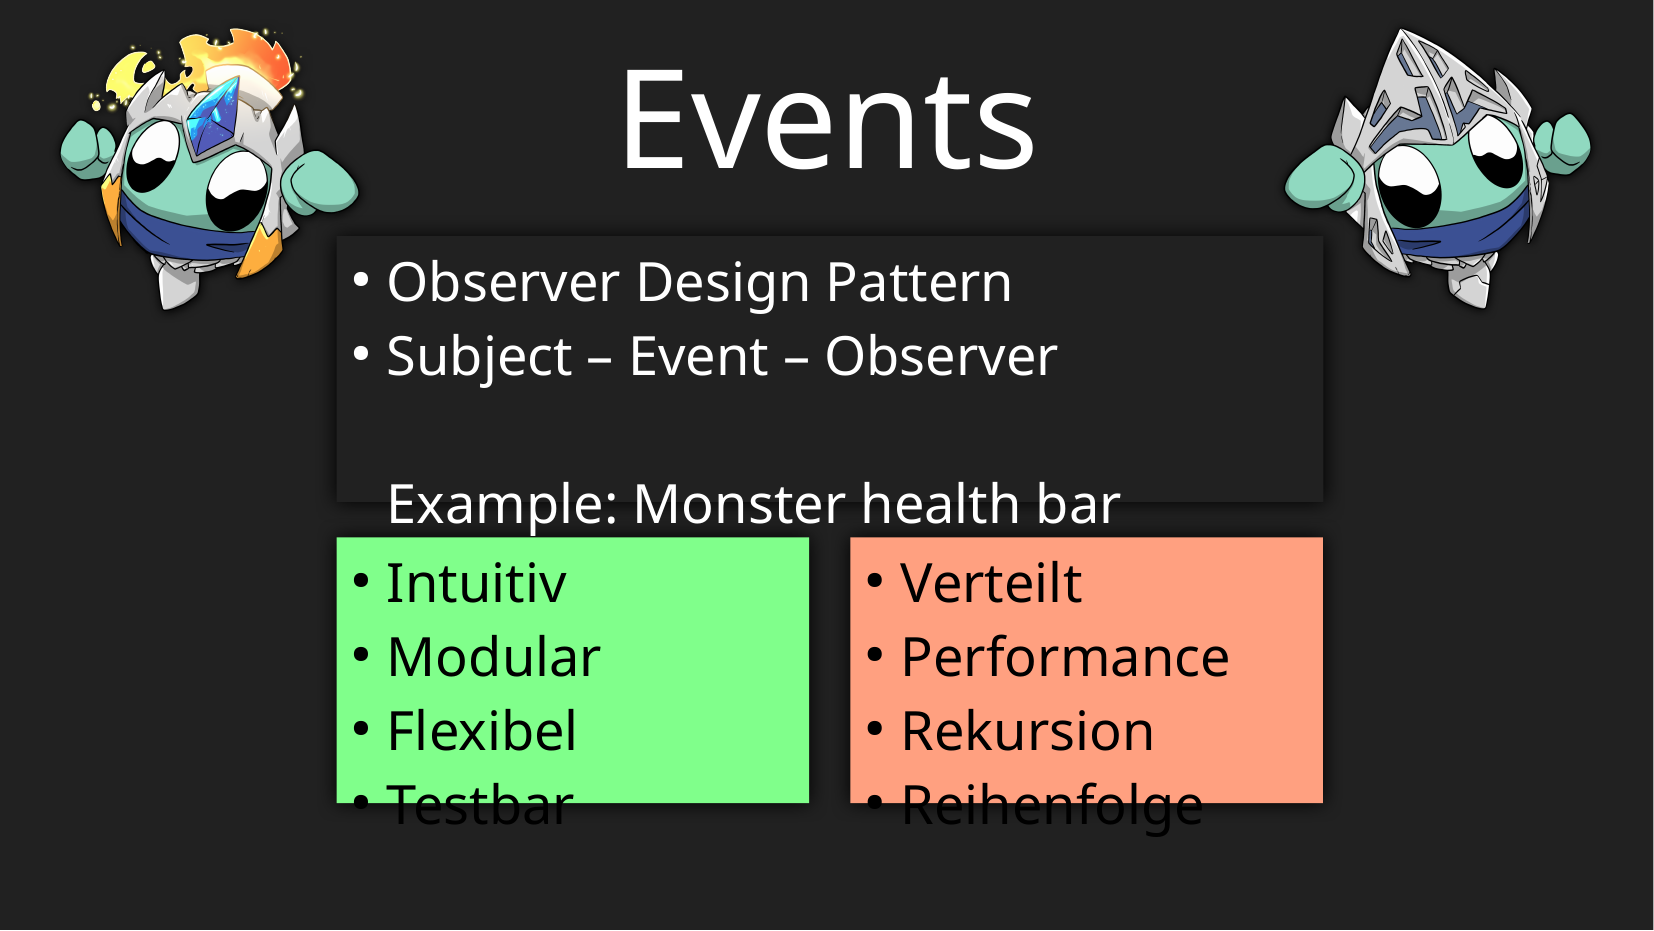

# Events
Observer Design Pattern
Subject – Event – Observer
Example: Monster health bar
Intuitiv
Modular
Flexibel
Testbar
Verteilt
Performance
Rekursion
Reihenfolge